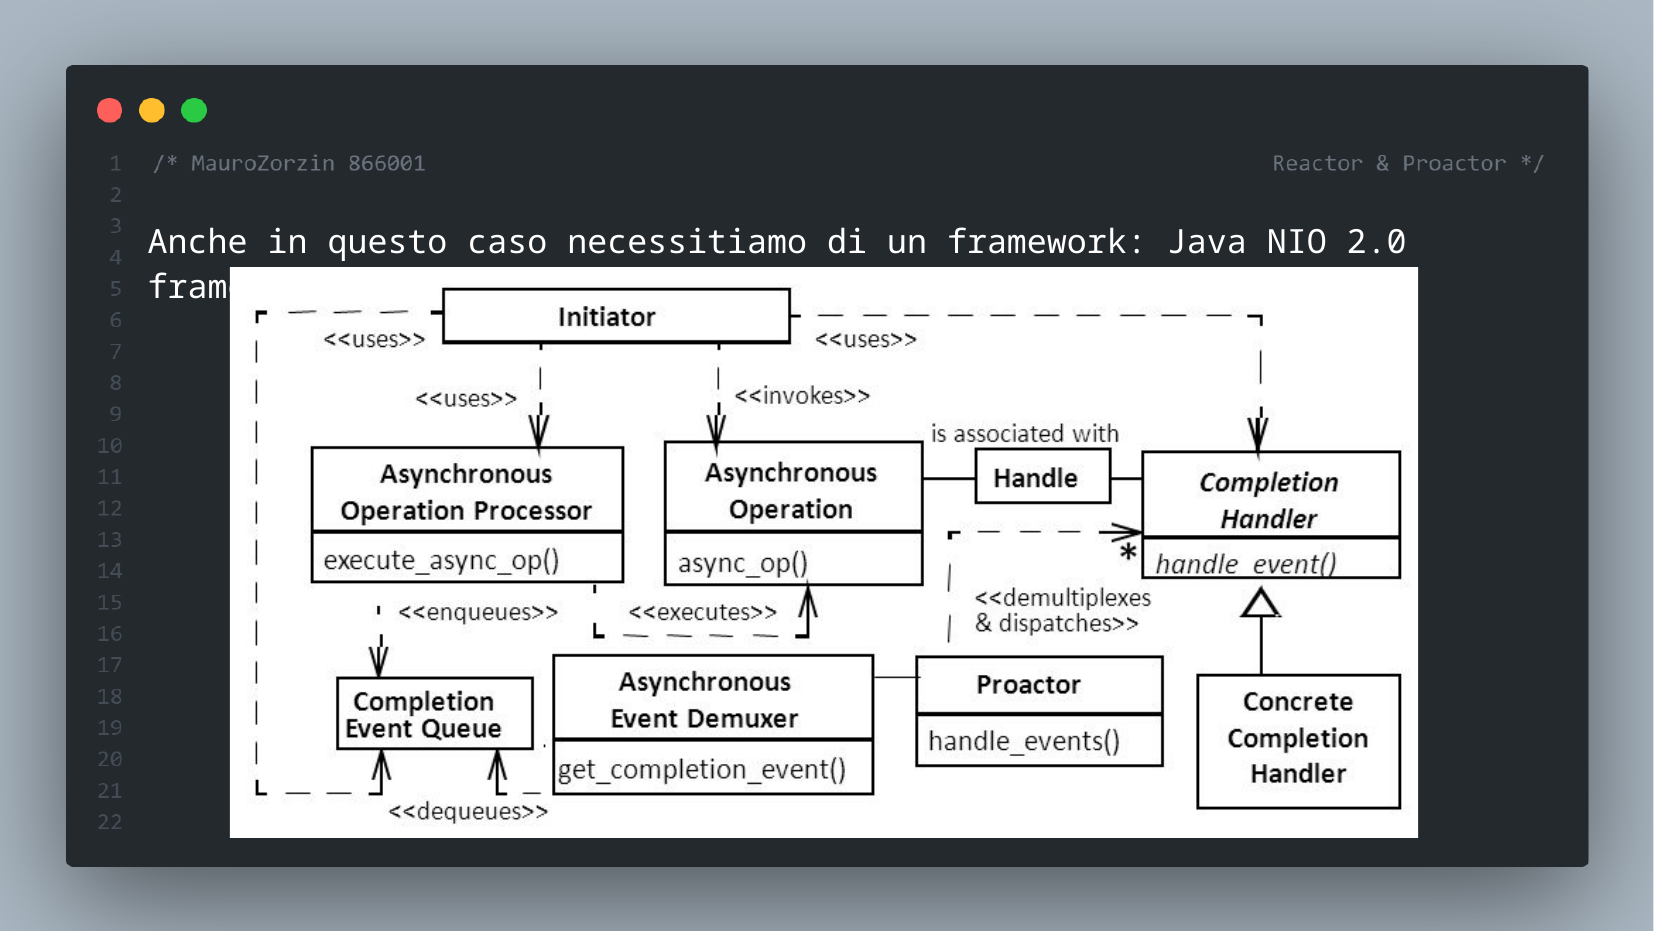

# Anche in questo caso necessitiamo di un framework: Java NIO 2.0 framework